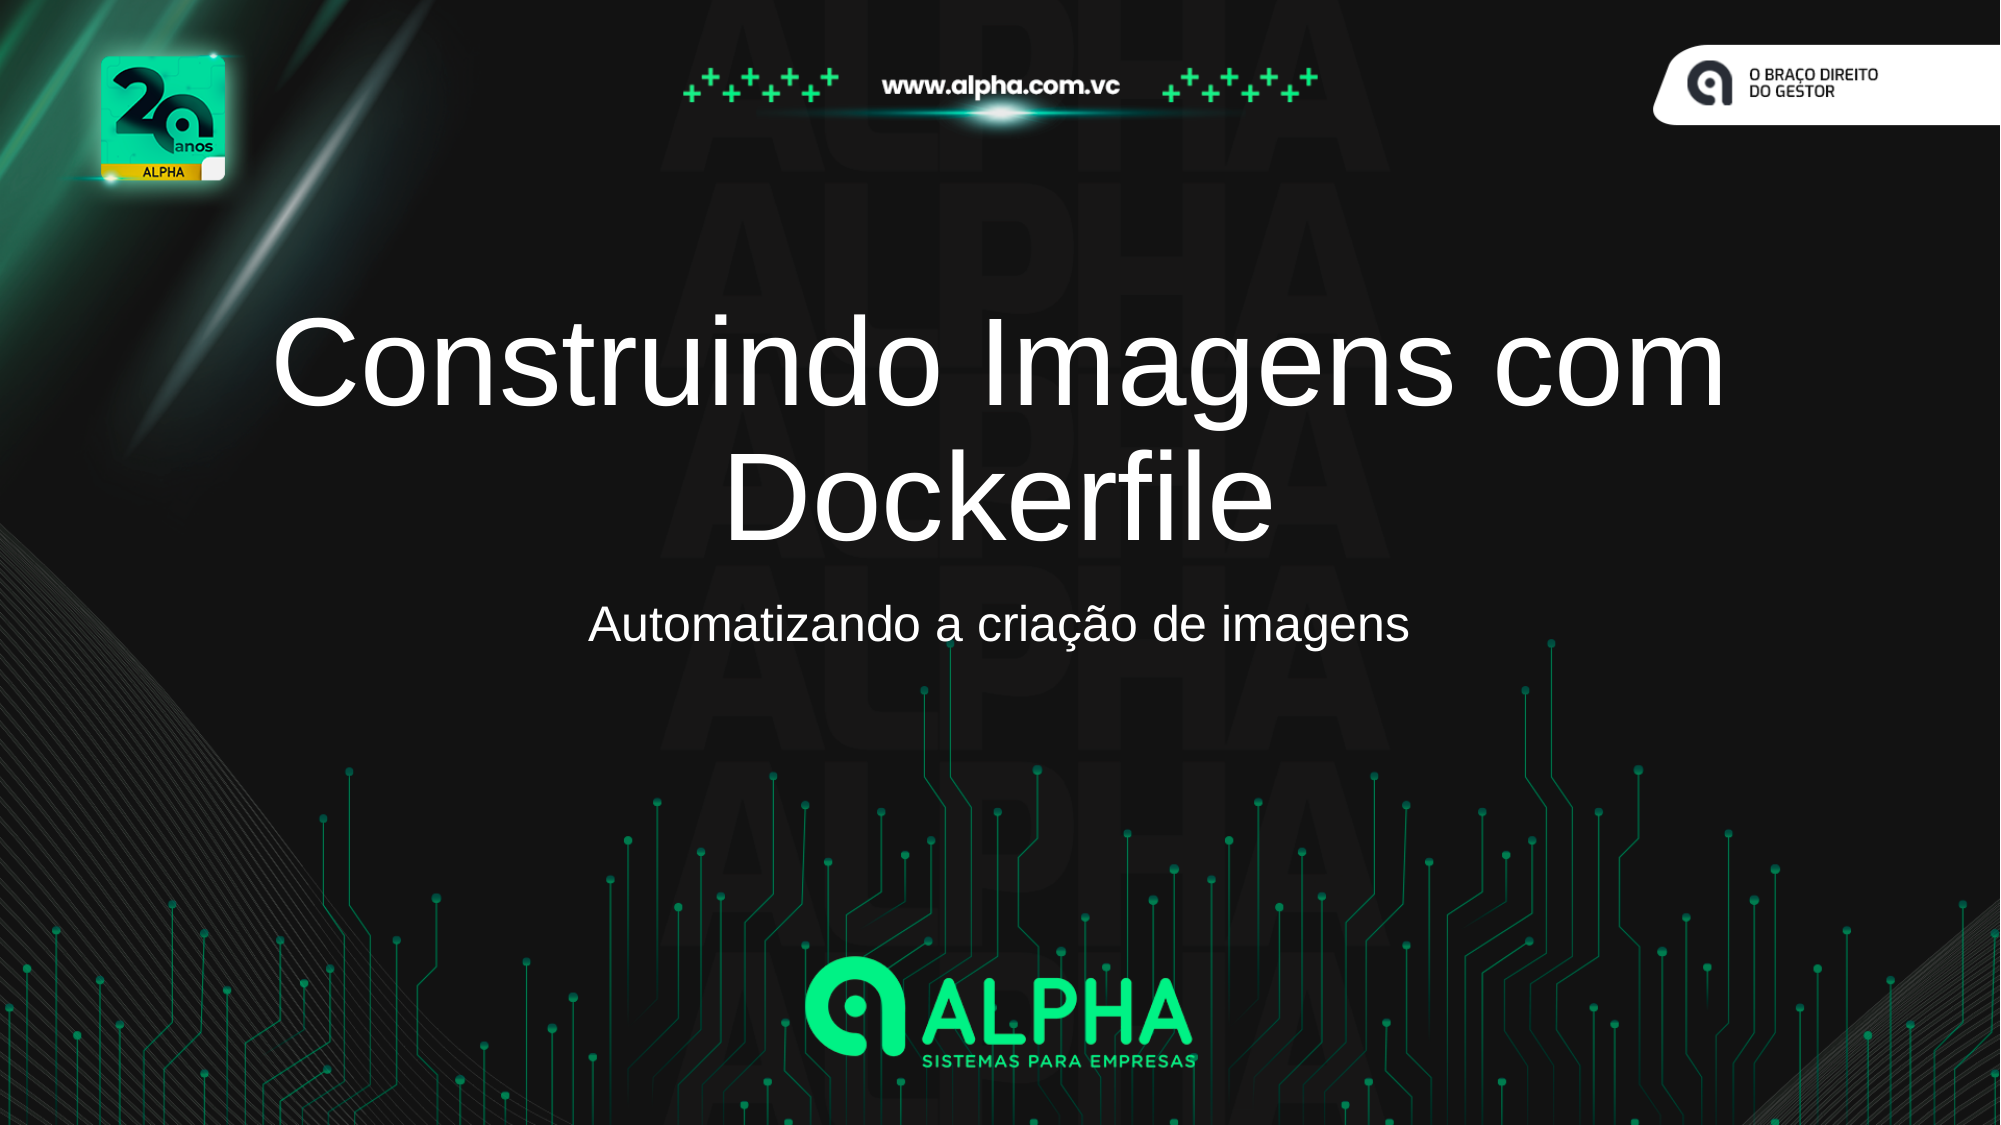

Construindo Imagens com Dockerfile
Automatizando a criação de imagens